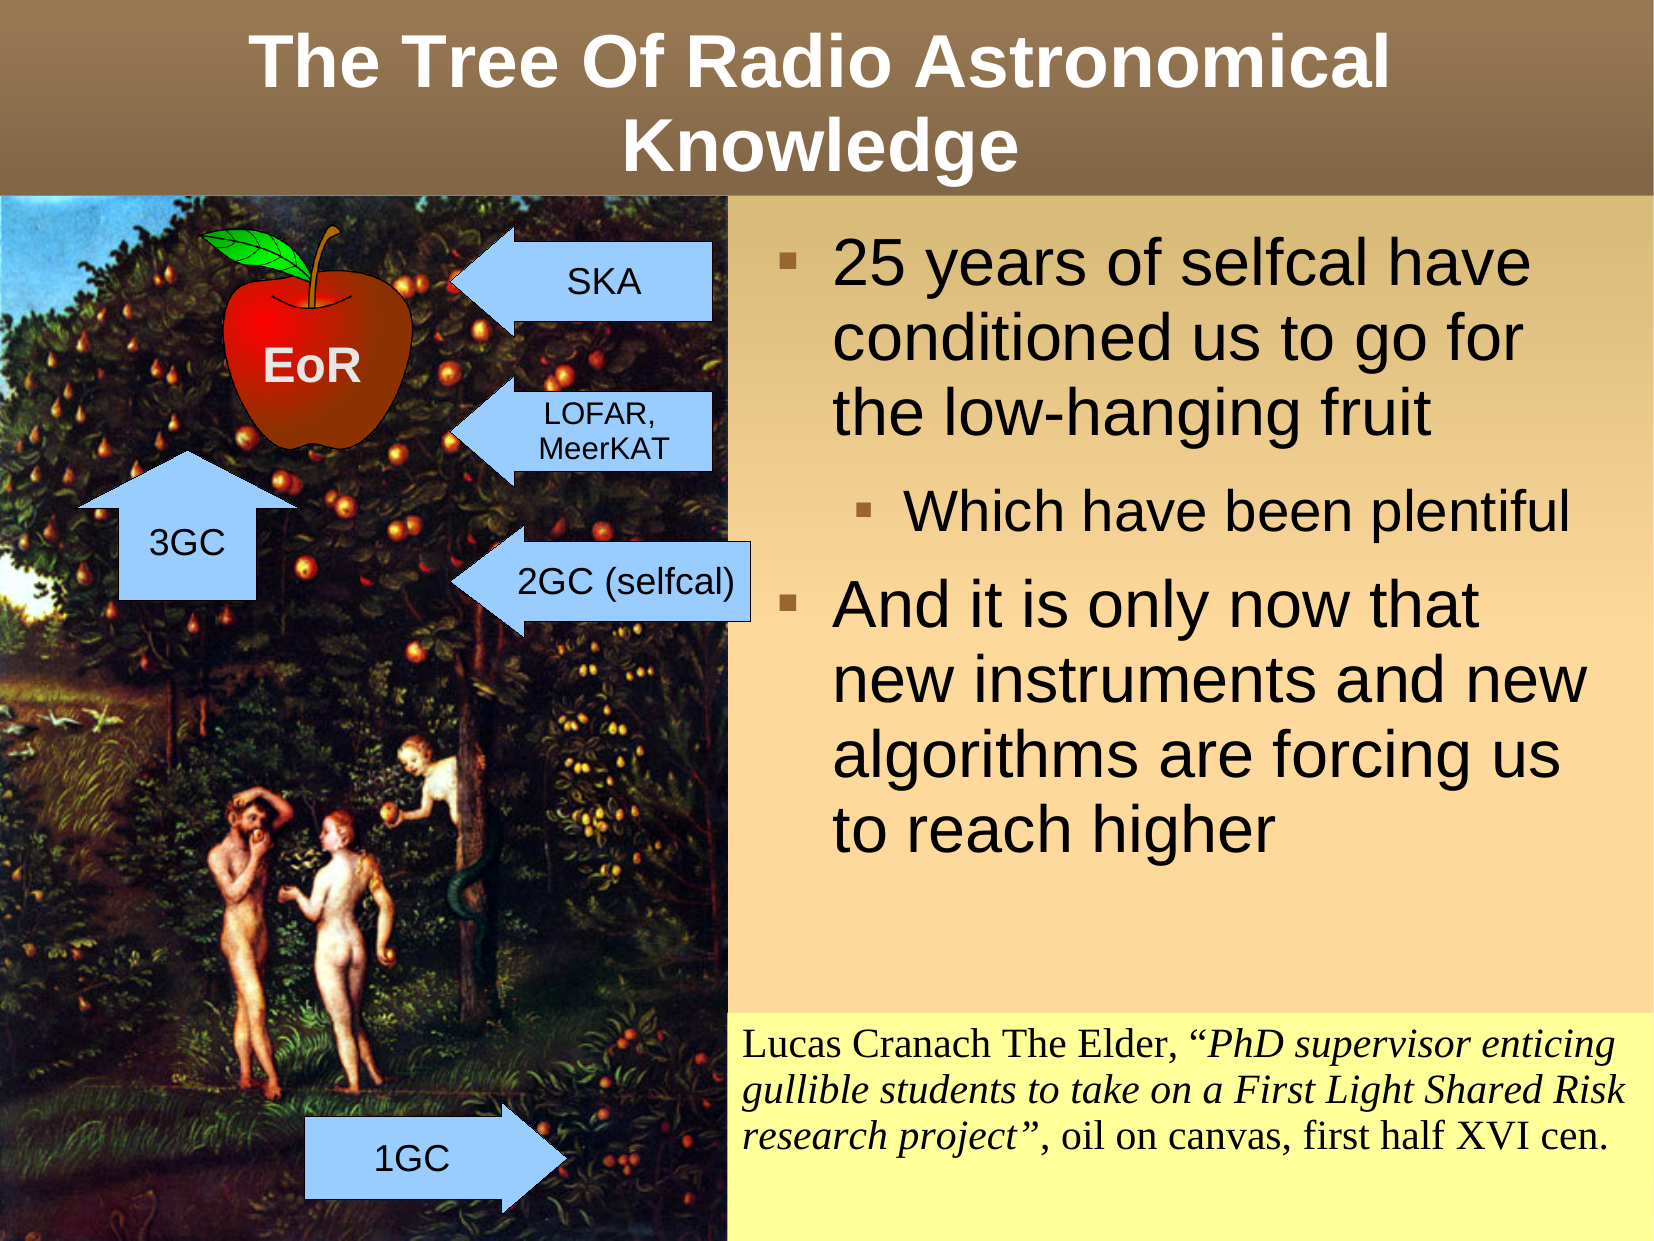

# The Tree Of Radio Astronomical Knowledge
 EoR
SKA
25 years of selfcal have conditioned us to go for the low-hanging fruit
Which have been plentiful
And it is only now that new instruments and new algorithms are forcing us to reach higher
LOFAR,
MeerKAT
3GC
2GC (selfcal)
Lucas Cranach The Elder, “PhD supervisor enticing gullible students to take on a First Light Shared Risk research project”, oil on canvas, first half XVI cen.
1GC
O. Smirnov - Calibration, DDEs & New Science - SKA Bursary Conference, Stellenbosch, 2011
17/08/11
25